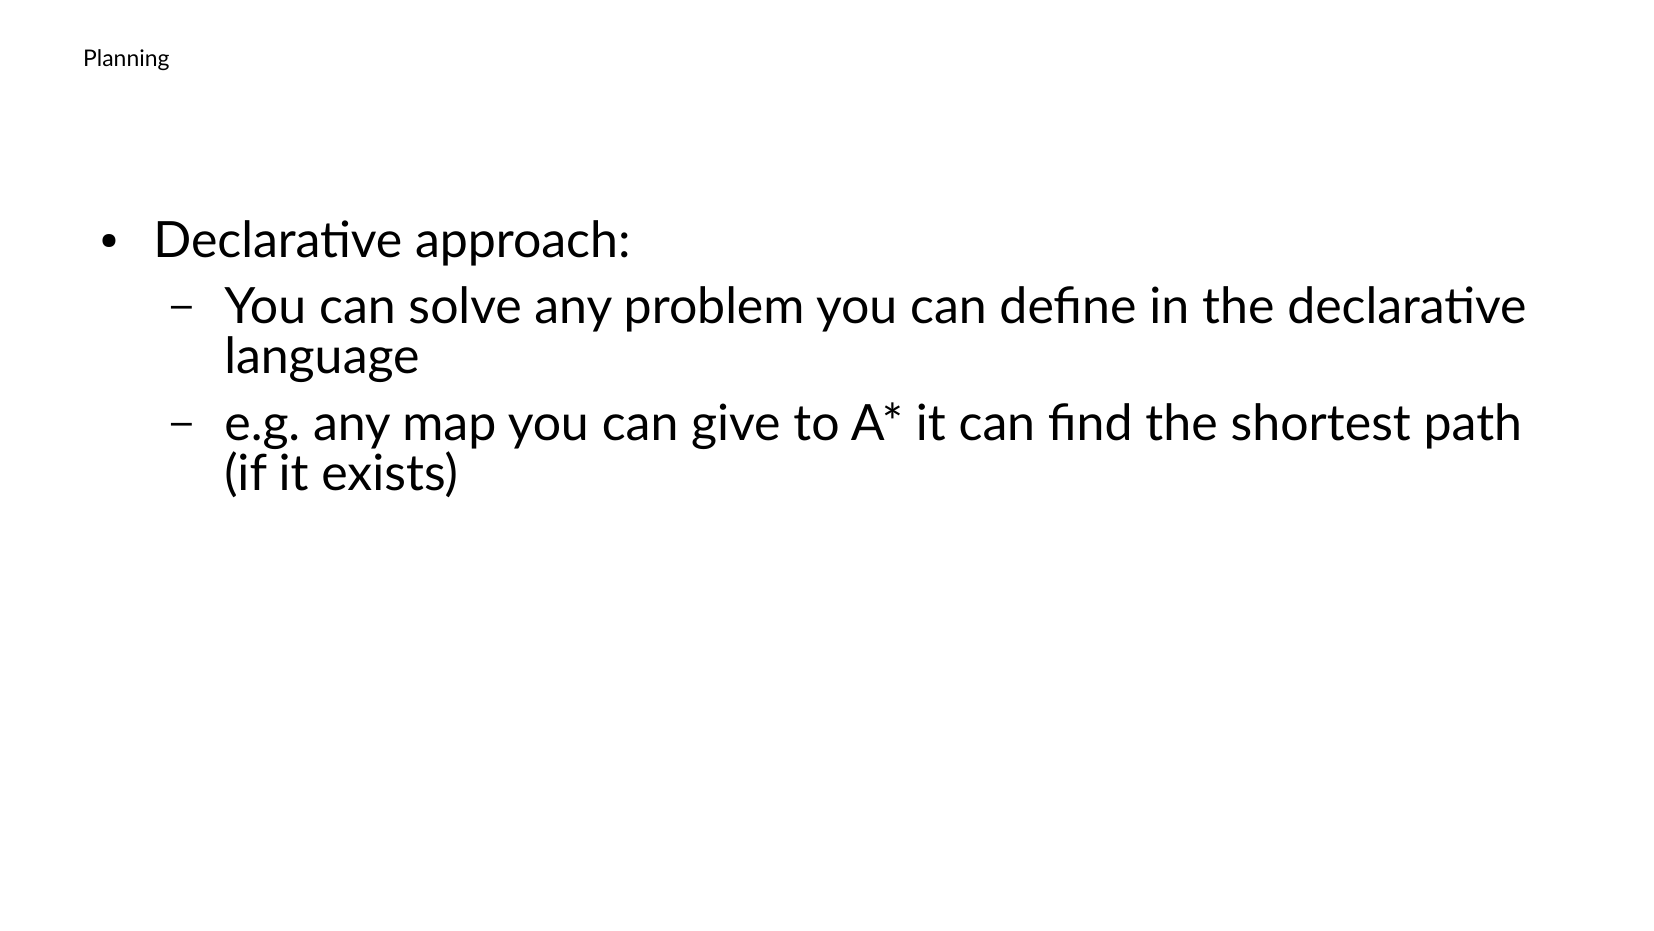

# Planning
Declarative approach:
You can solve any problem you can define in the declarative language
e.g. any map you can give to A* it can find the shortest path (if it exists)